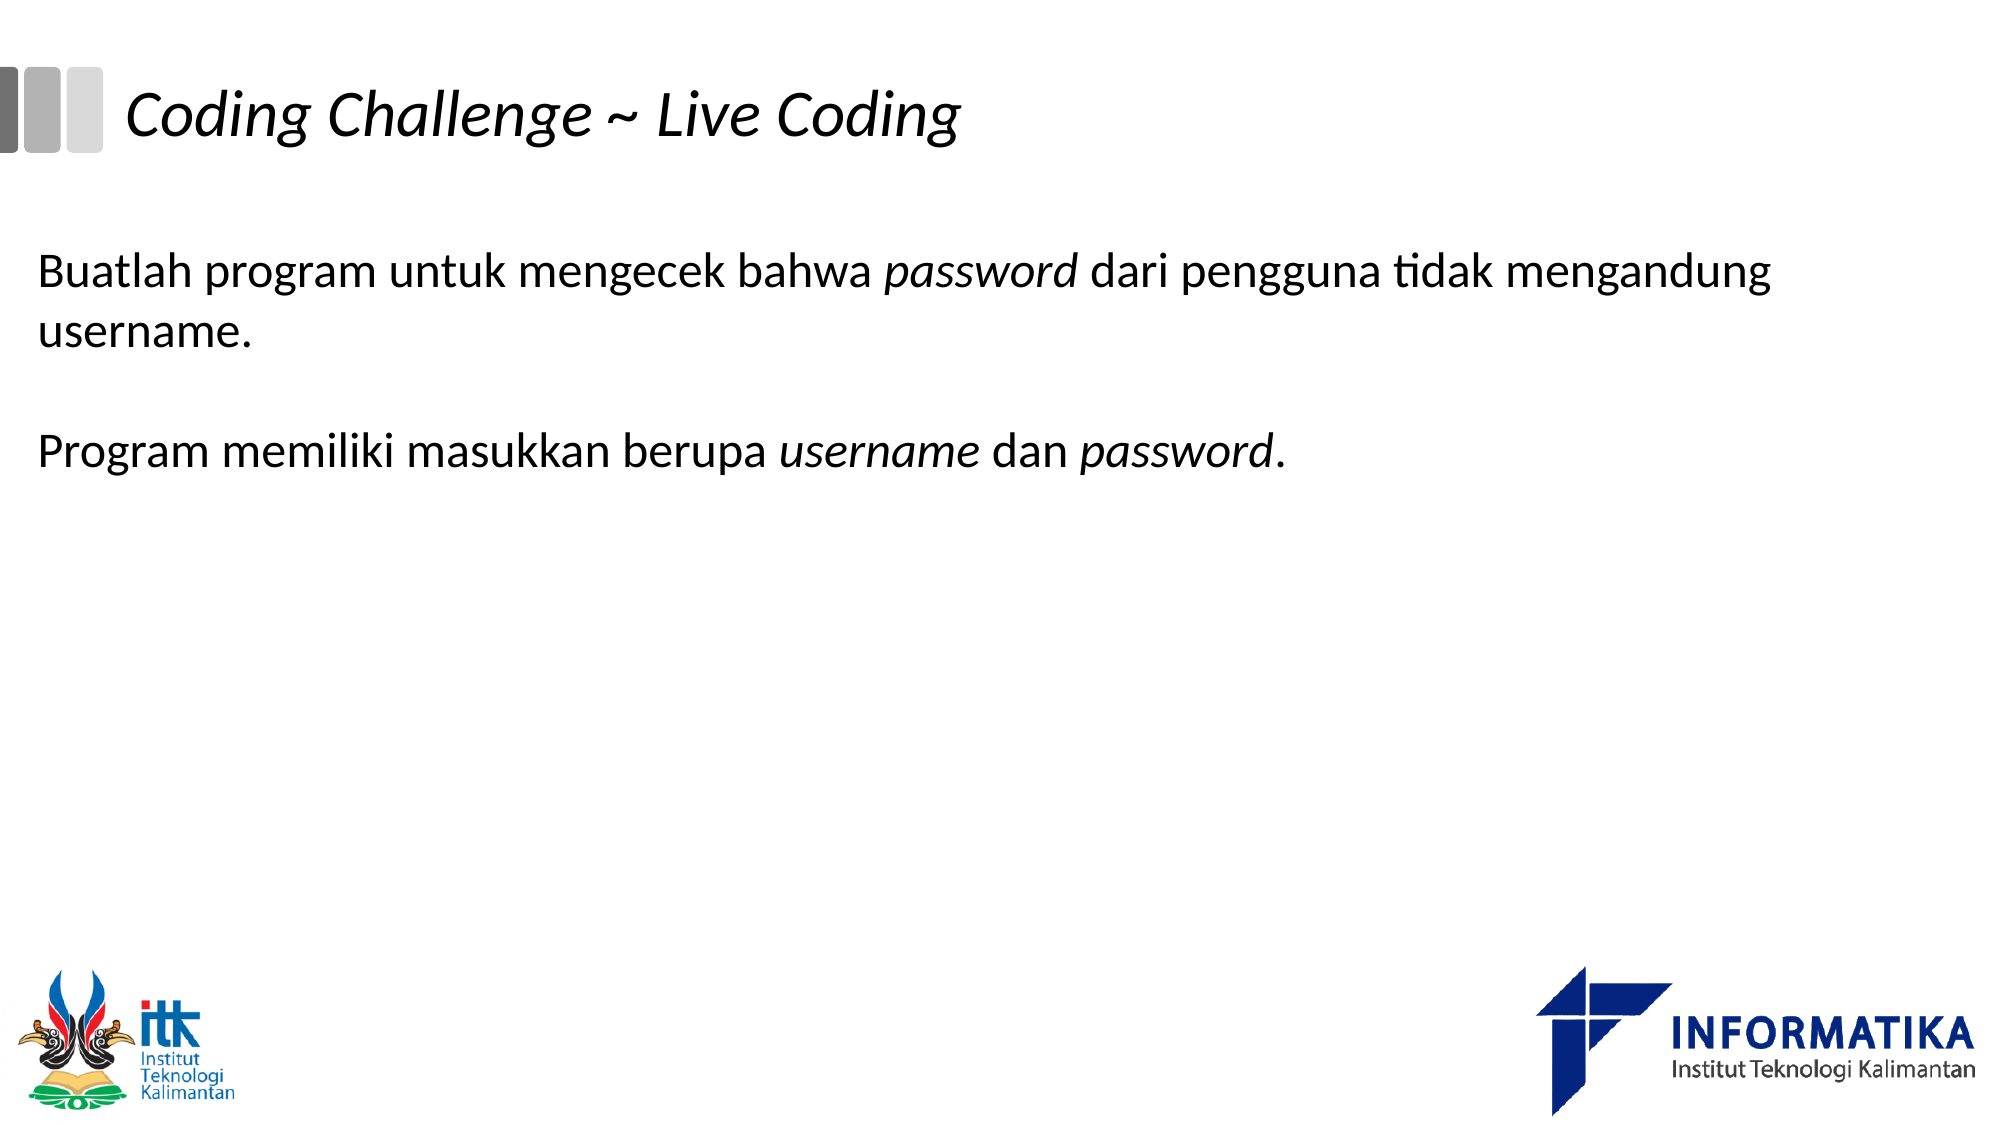

# Coding Challenge ~ Live Coding
Buatlah program untuk mengecek bahwa password dari pengguna tidak mengandung username.
Program memiliki masukkan berupa username dan password.